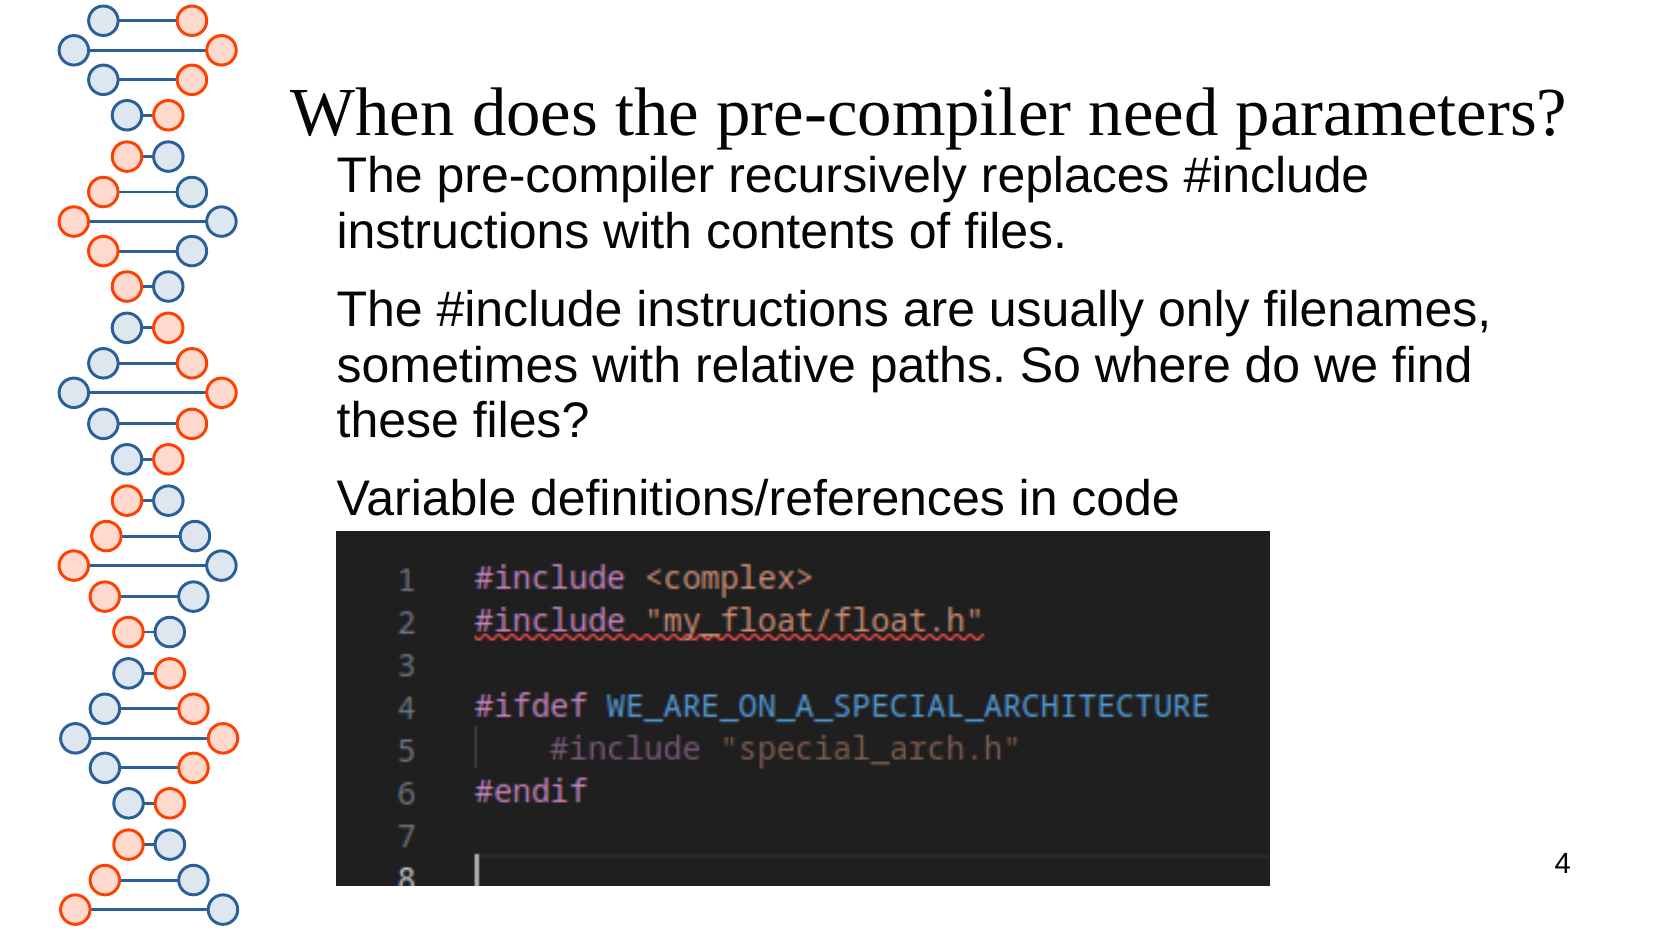

# When does the pre-compiler need parameters?
The pre-compiler recursively replaces #include instructions with contents of files.
The #include instructions are usually only filenames, sometimes with relative paths. So where do we find these files?
Variable definitions/references in code
4